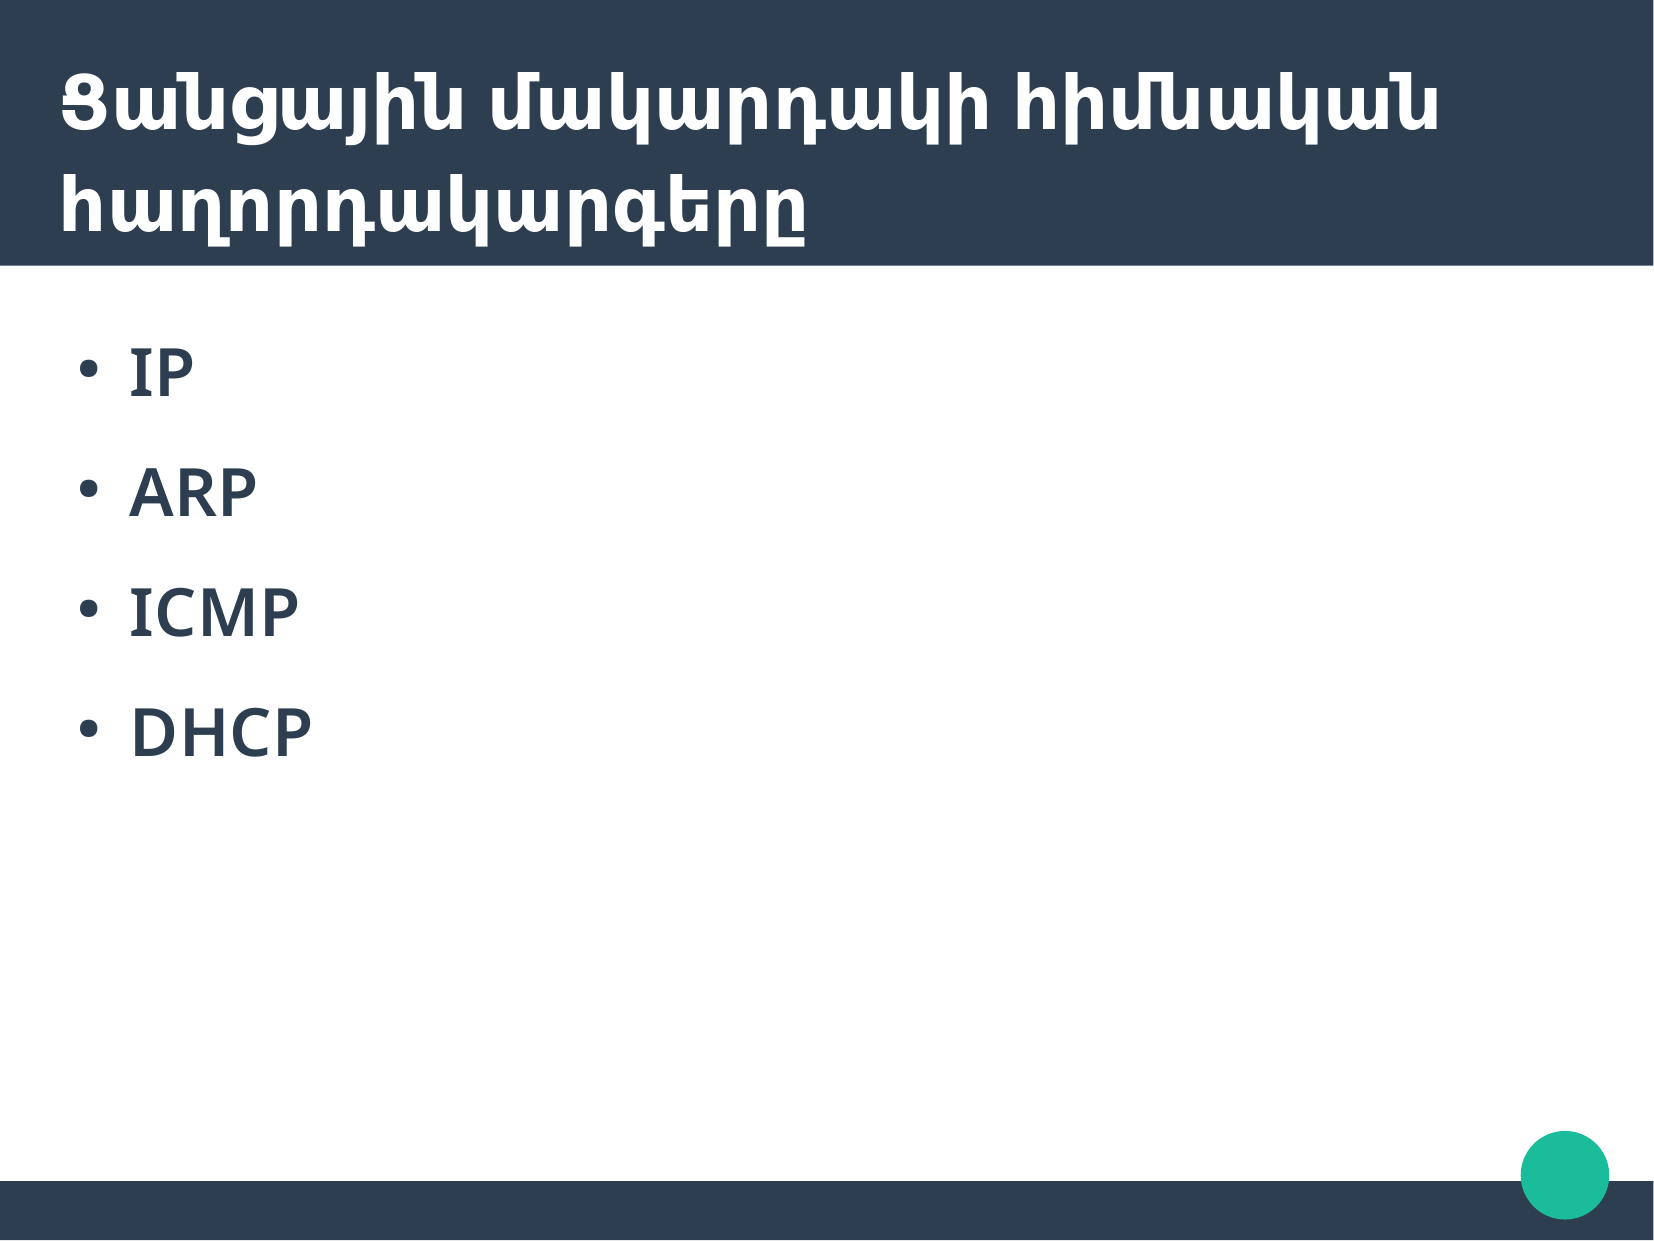

# Ցանցային մակարդակի հիմնական հաղորդակարգերը
IP
ARP
ICMP
DHCP